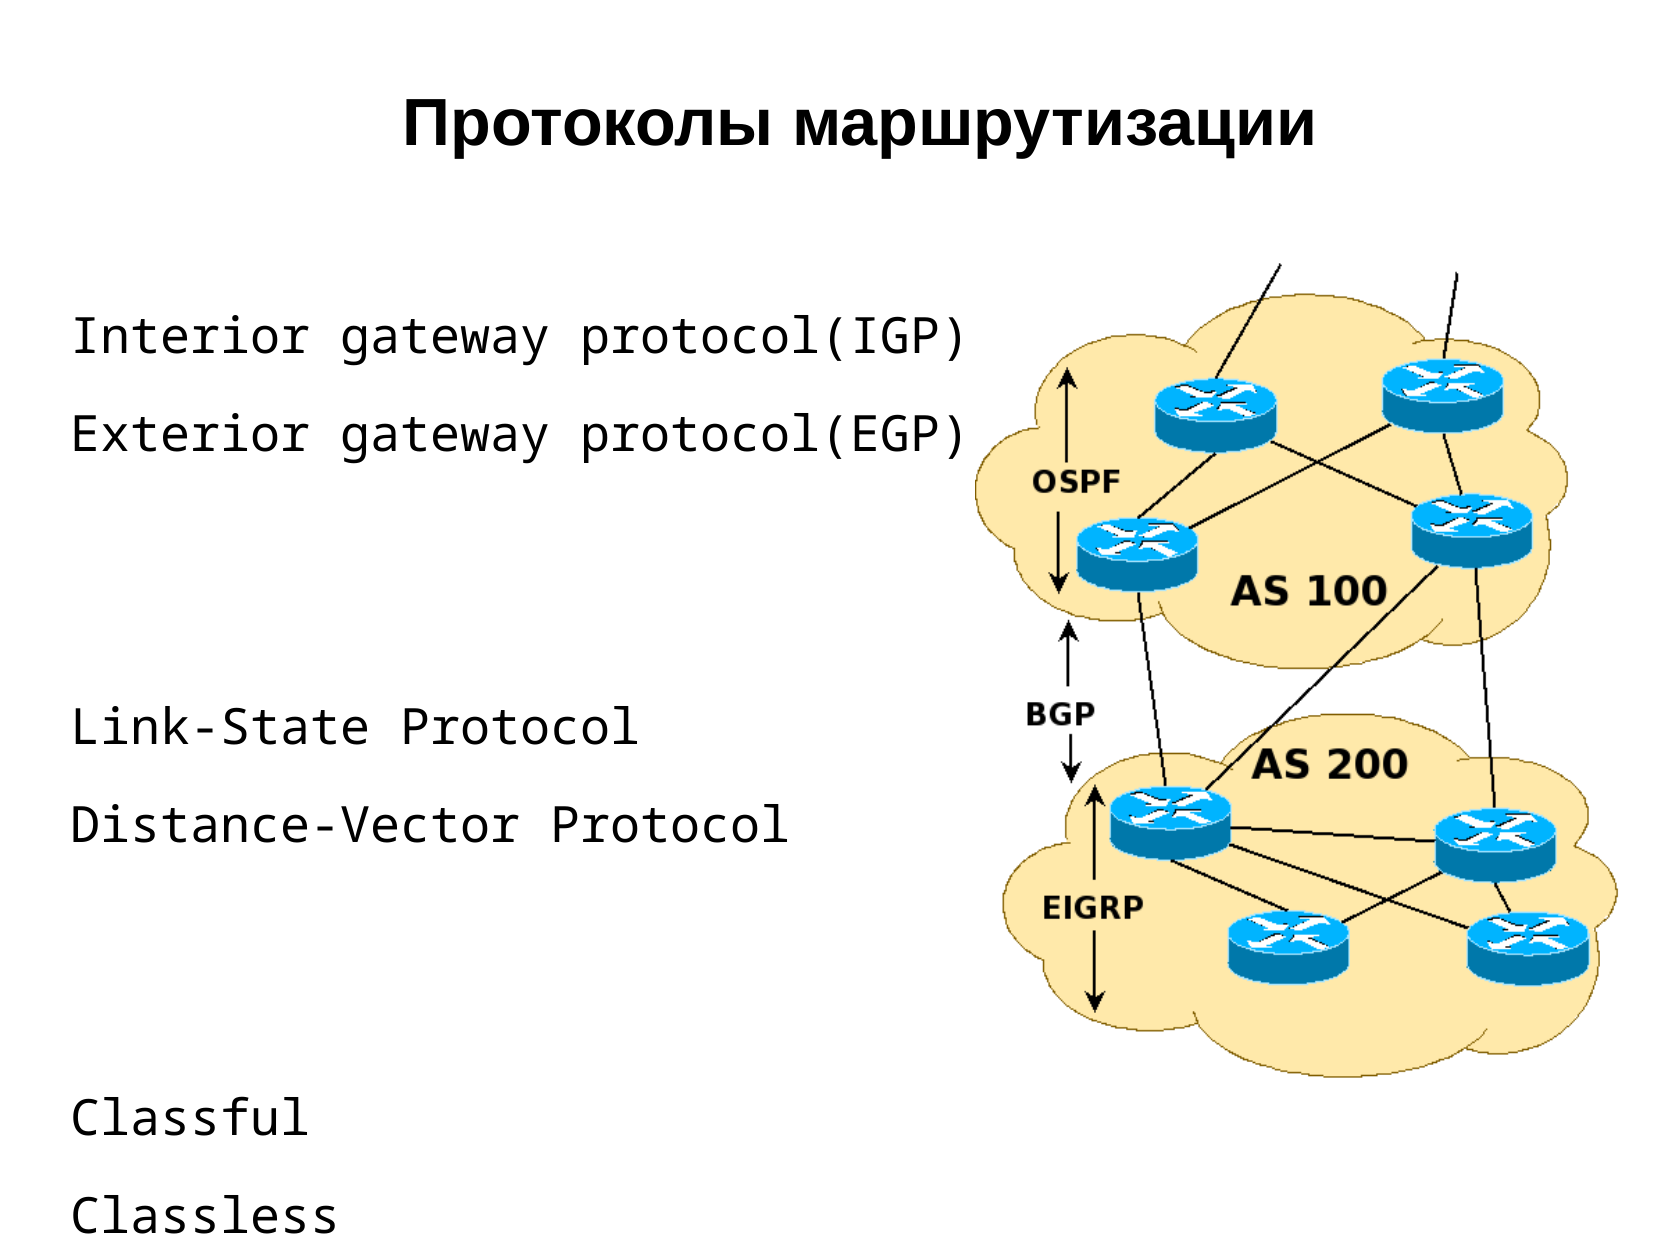

Протоколы маршрутизации
# Interior gateway protocol(IGP)
Exterior gateway protocol(EGP)
Link-State Protocol
Distance-Vector Protocol
Classful
Classless